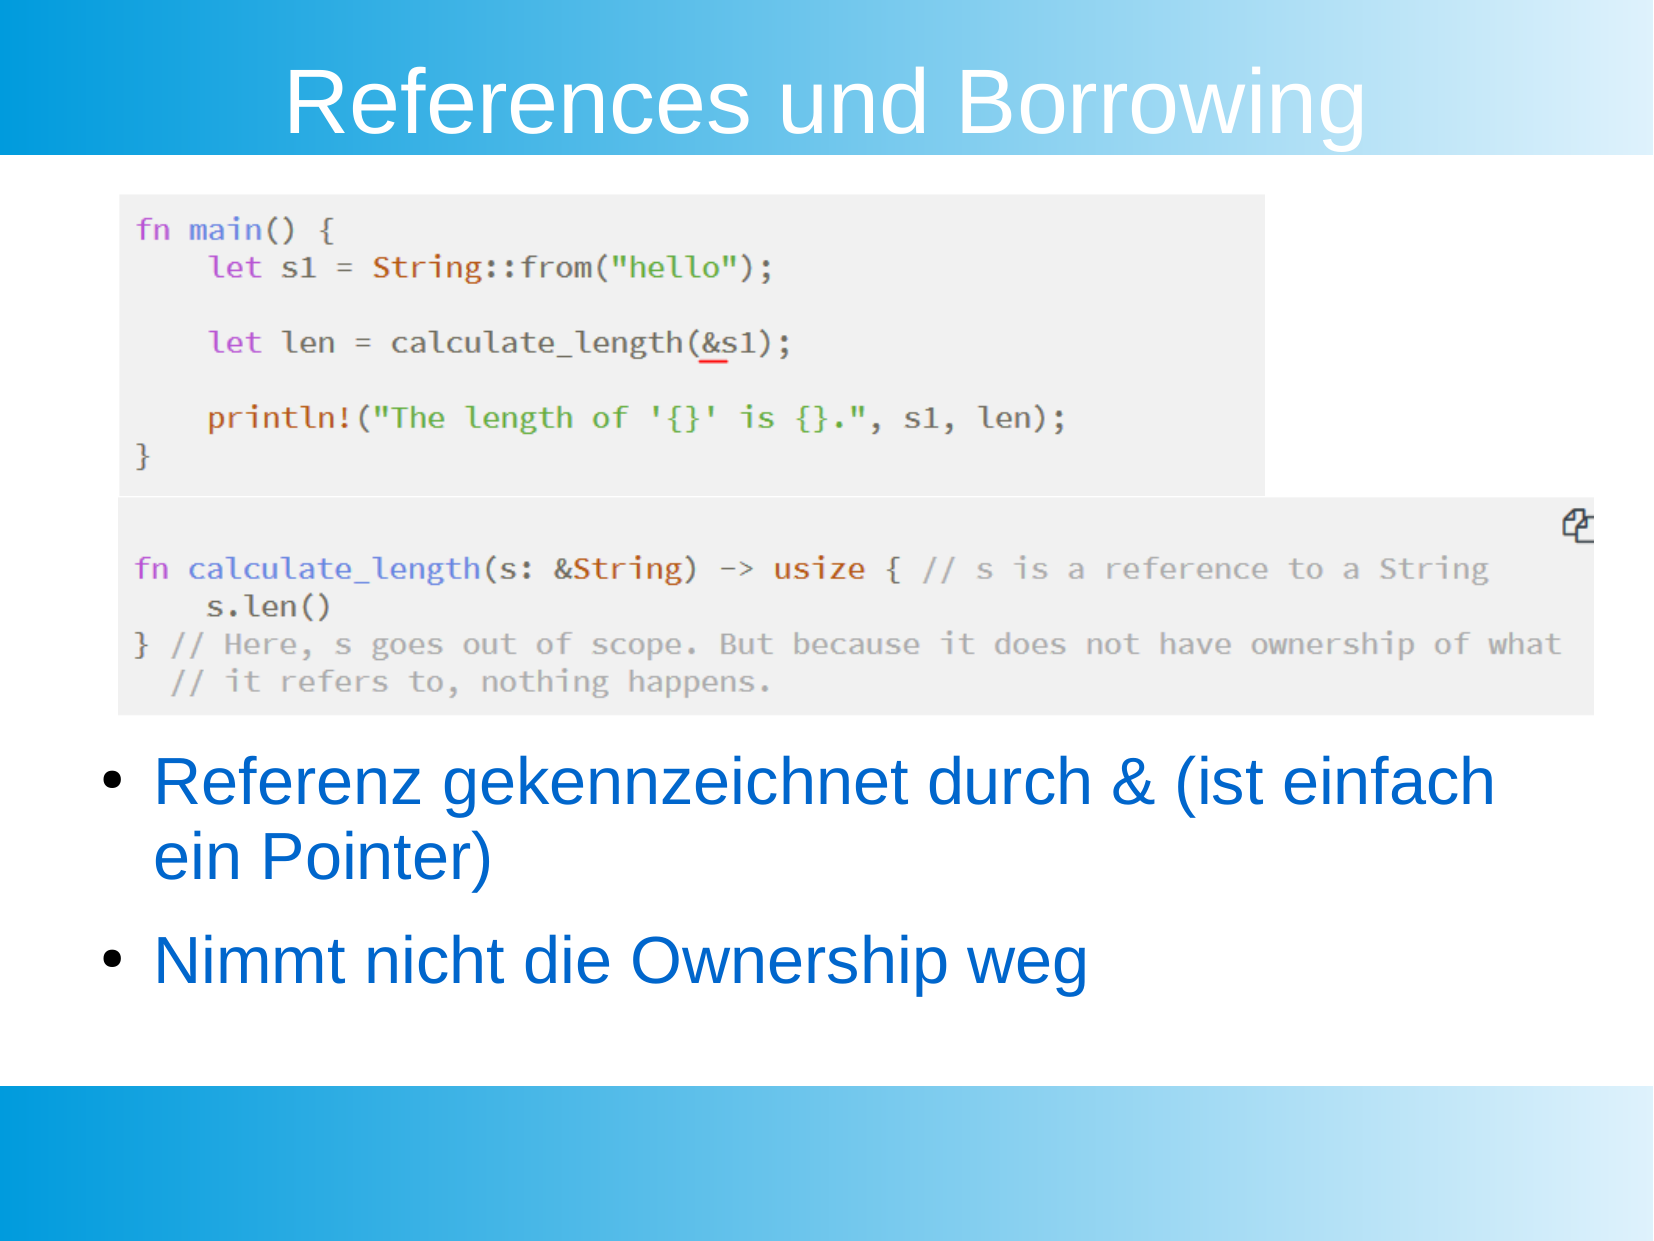

# References und Borrowing
Referenz gekennzeichnet durch & (ist einfach ein Pointer)
Nimmt nicht die Ownership weg